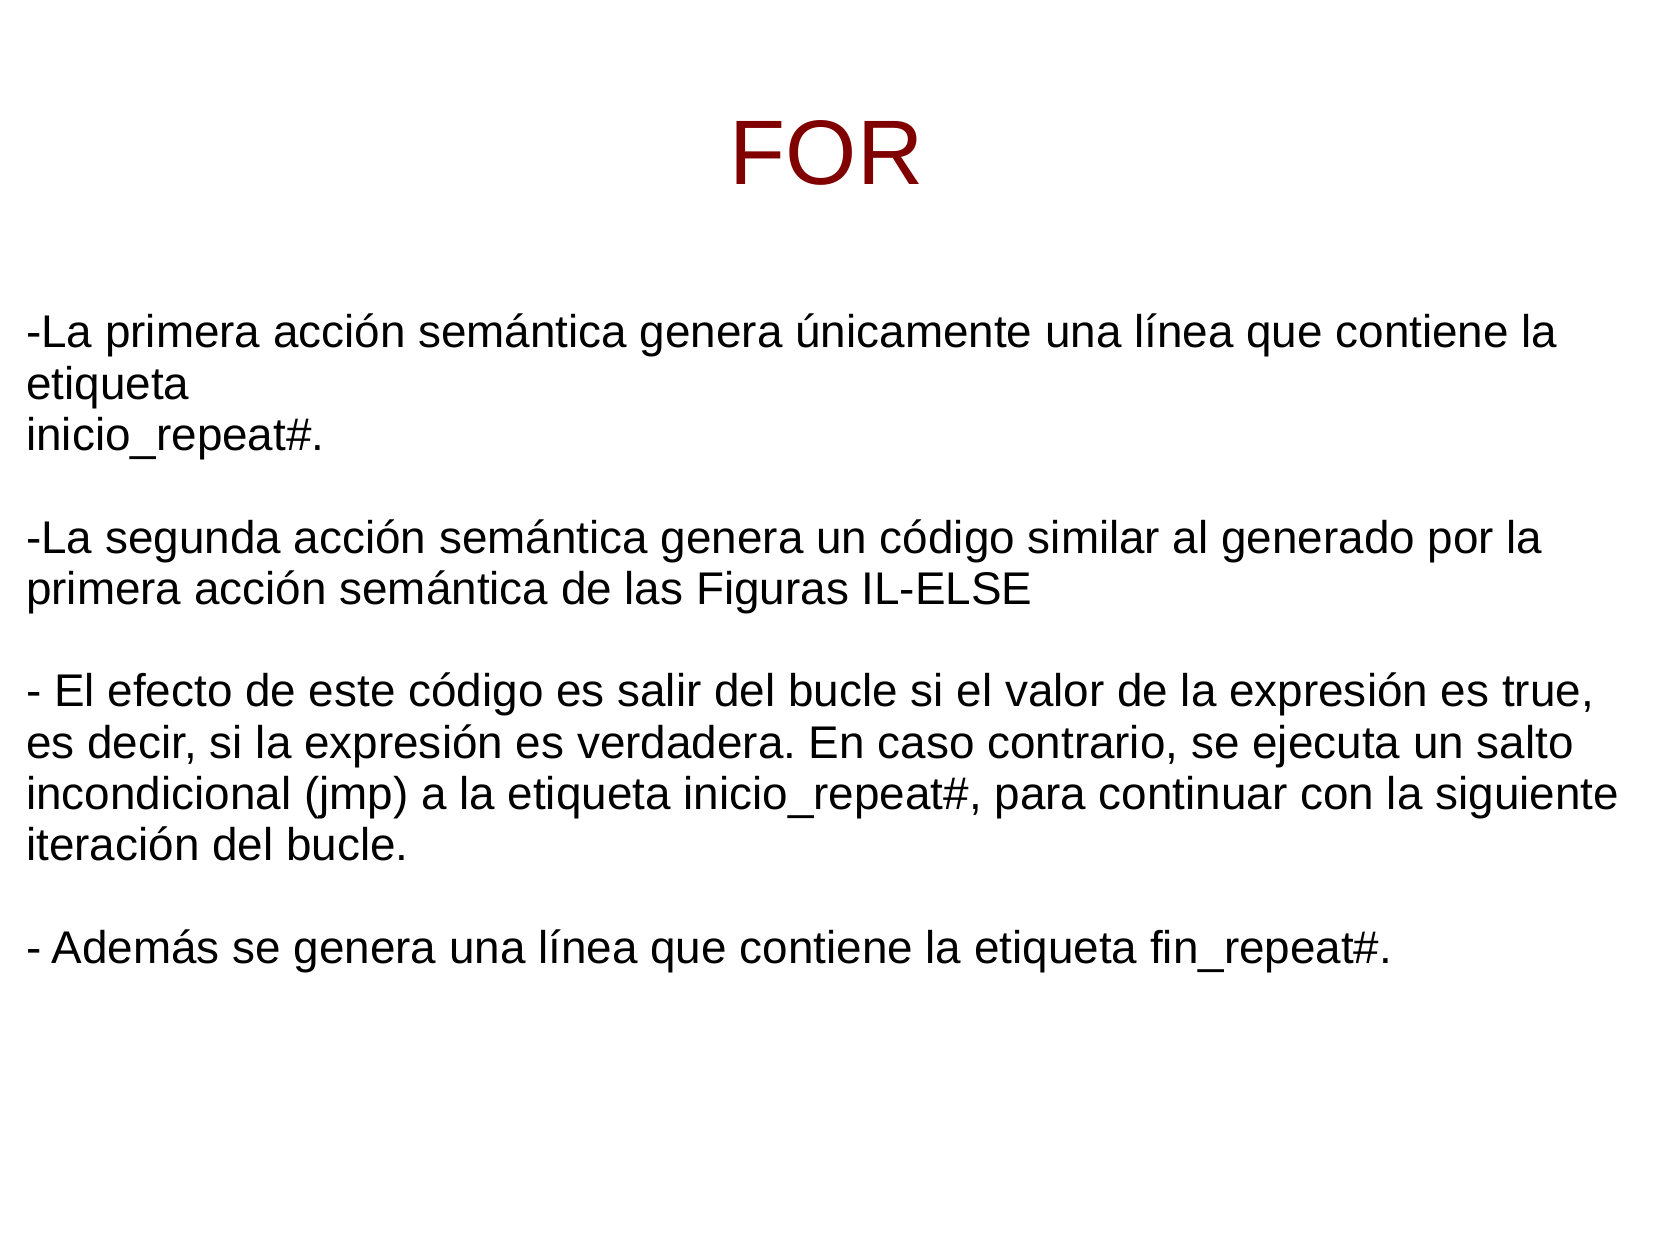

# FOR
-La primera acción semántica genera únicamente una línea que contiene la etiqueta
inicio_repeat#.
-La segunda acción semántica genera un código similar al generado por la
primera acción semántica de las Figuras IL-ELSE
- El efecto de este código es salir del bucle si el valor de la expresión es true, es decir, si la expresión es verdadera. En caso contrario, se ejecuta un salto incondicional (jmp) a la etiqueta inicio_repeat#, para continuar con la siguiente iteración del bucle.
- Además se genera una línea que contiene la etiqueta fin_repeat#.